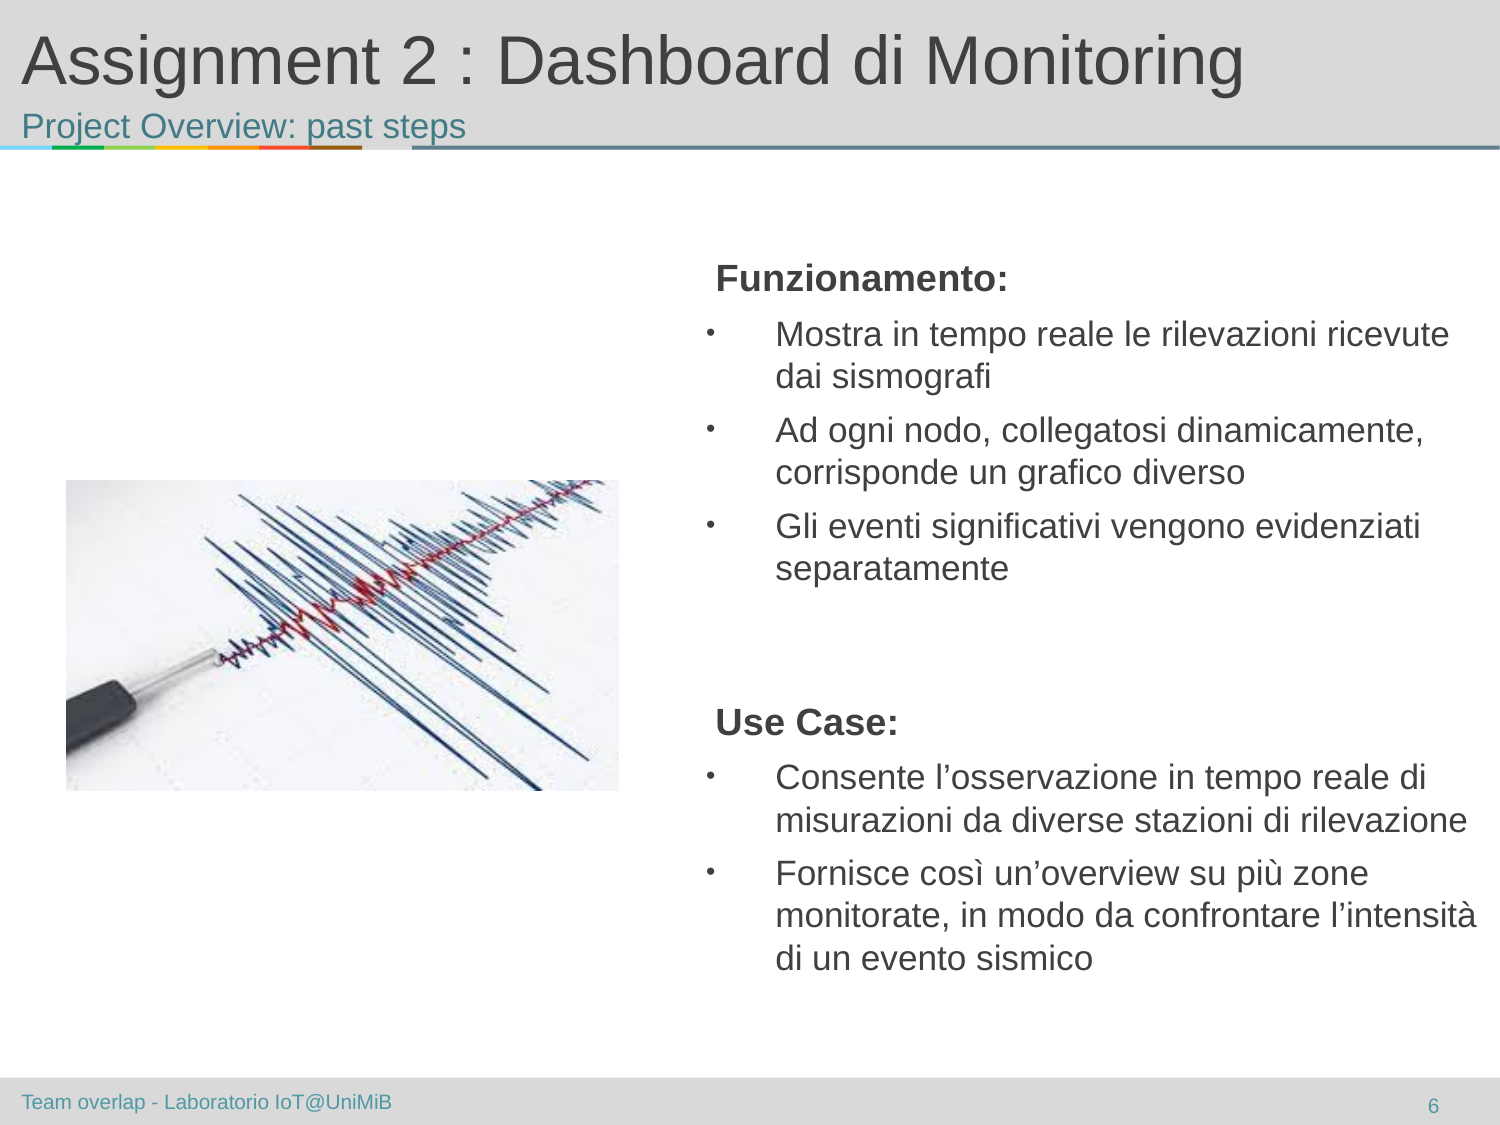

# Assignment 2 : Dashboard di Monitoring
Project Overview: past steps
Funzionamento:
Mostra in tempo reale le rilevazioni ricevute dai sismografi
Ad ogni nodo, collegatosi dinamicamente, corrisponde un grafico diverso
Gli eventi significativi vengono evidenziati separatamente
Use Case:
Consente l’osservazione in tempo reale di misurazioni da diverse stazioni di rilevazione
Fornisce così un’overview su più zone monitorate, in modo da confrontare l’intensità di un evento sismico
Team overlap - Laboratorio IoT@UniMiB